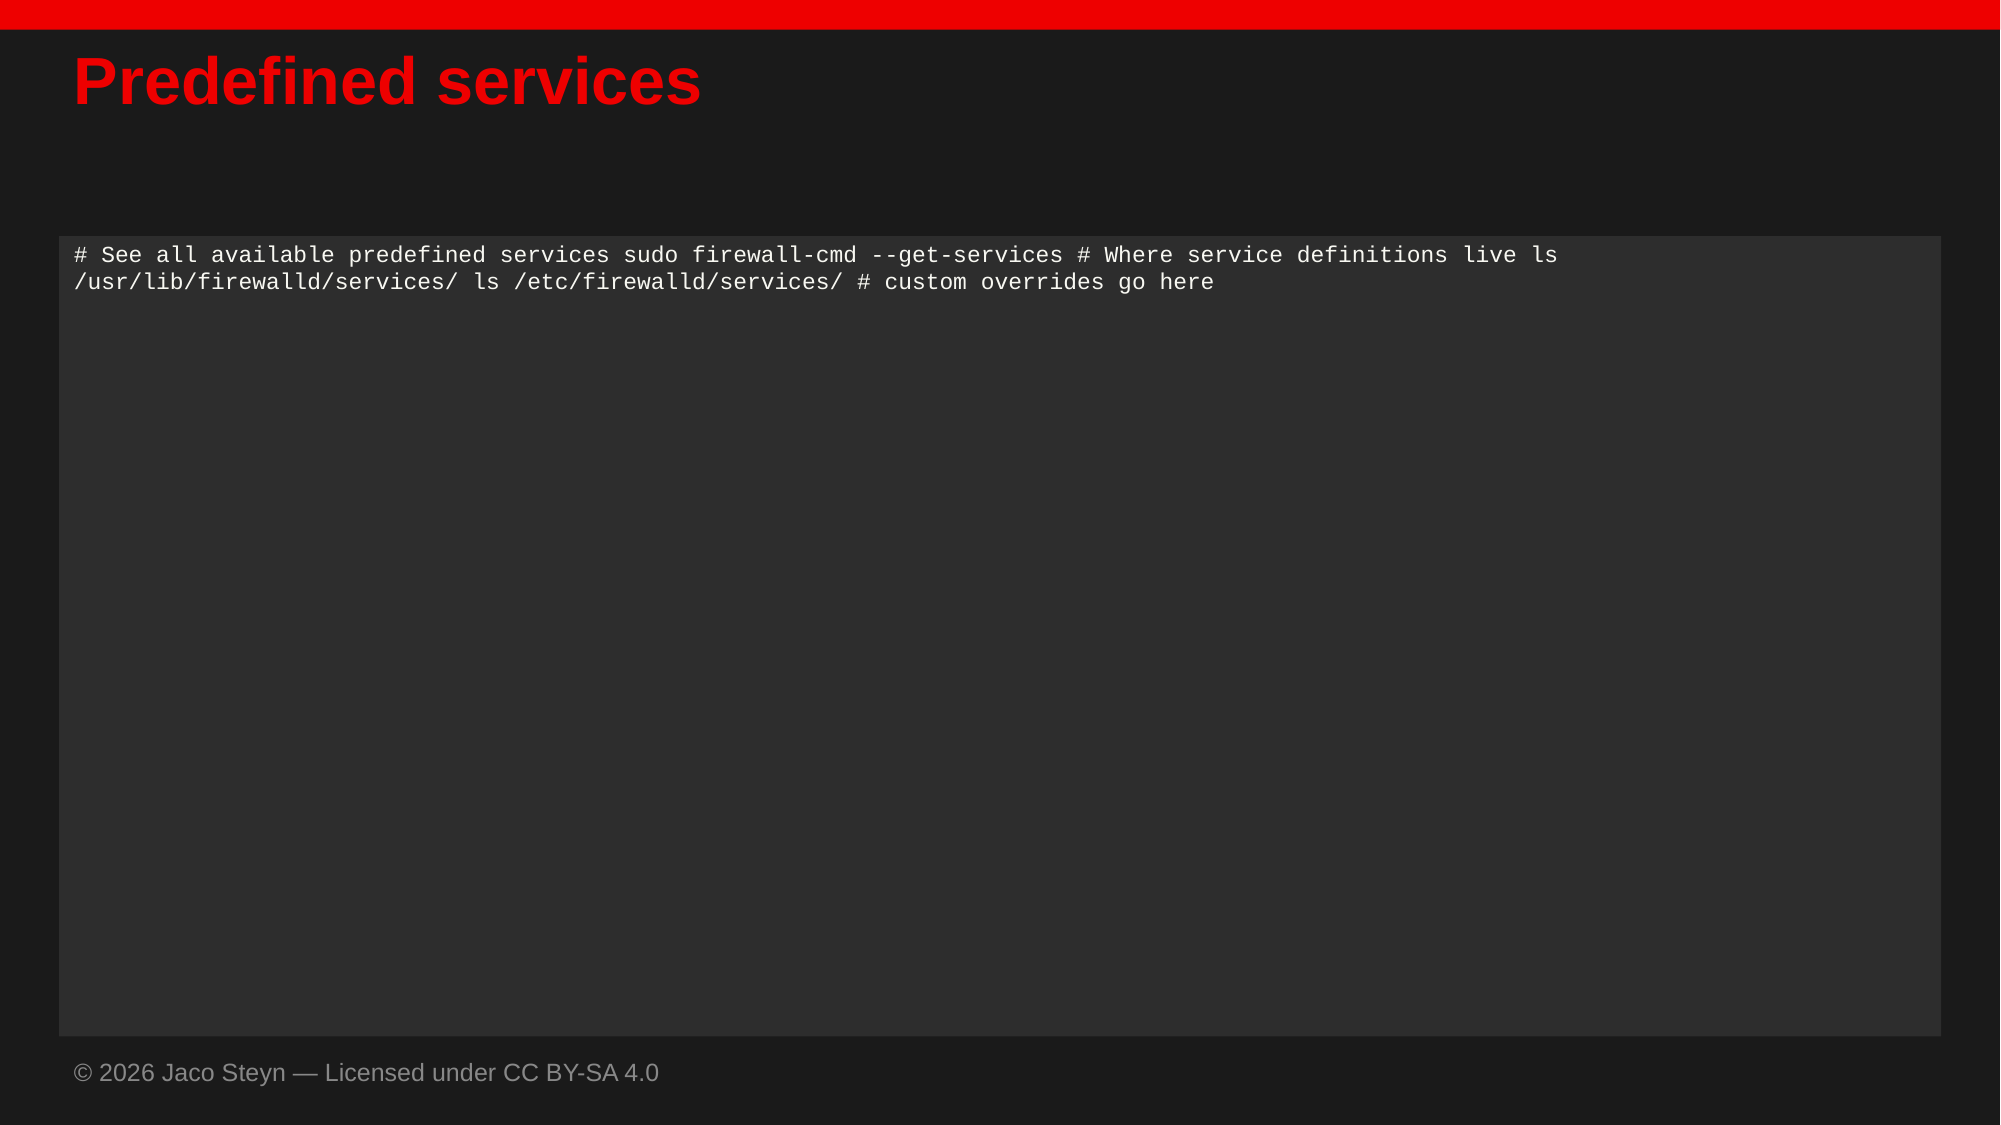

Predefined services
# See all available predefined services sudo firewall-cmd --get-services # Where service definitions live ls /usr/lib/firewalld/services/ ls /etc/firewalld/services/ # custom overrides go here
© 2026 Jaco Steyn — Licensed under CC BY-SA 4.0